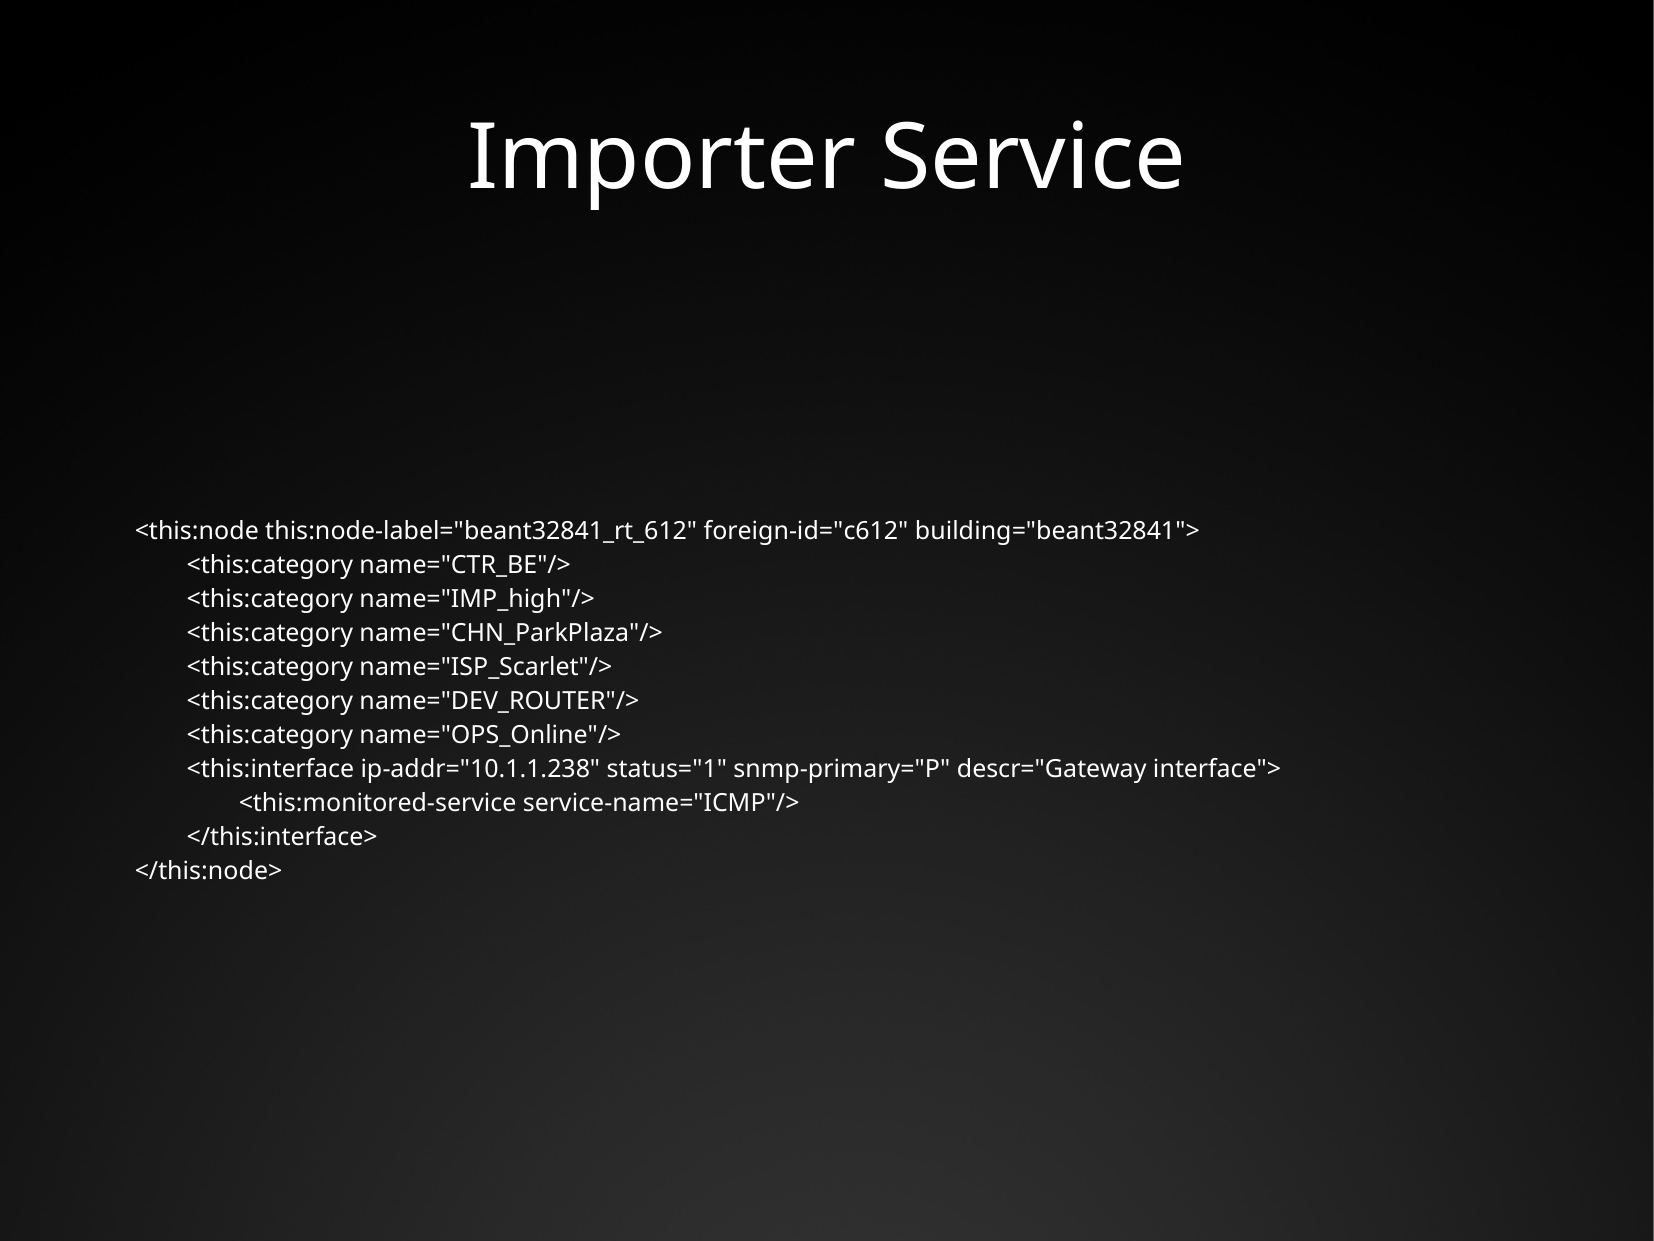

# Importer Service
 <this:node this:node-label="beant32841_rt_612" foreign-id="c612" building="beant32841">
 <this:category name="CTR_BE"/>
 <this:category name="IMP_high"/>
 <this:category name="CHN_ParkPlaza"/>
 <this:category name="ISP_Scarlet"/>
 <this:category name="DEV_ROUTER"/>
 <this:category name="OPS_Online"/>
 <this:interface ip-addr="10.1.1.238" status="1" snmp-primary="P" descr="Gateway interface">
 <this:monitored-service service-name="ICMP"/>
 </this:interface>
 </this:node>